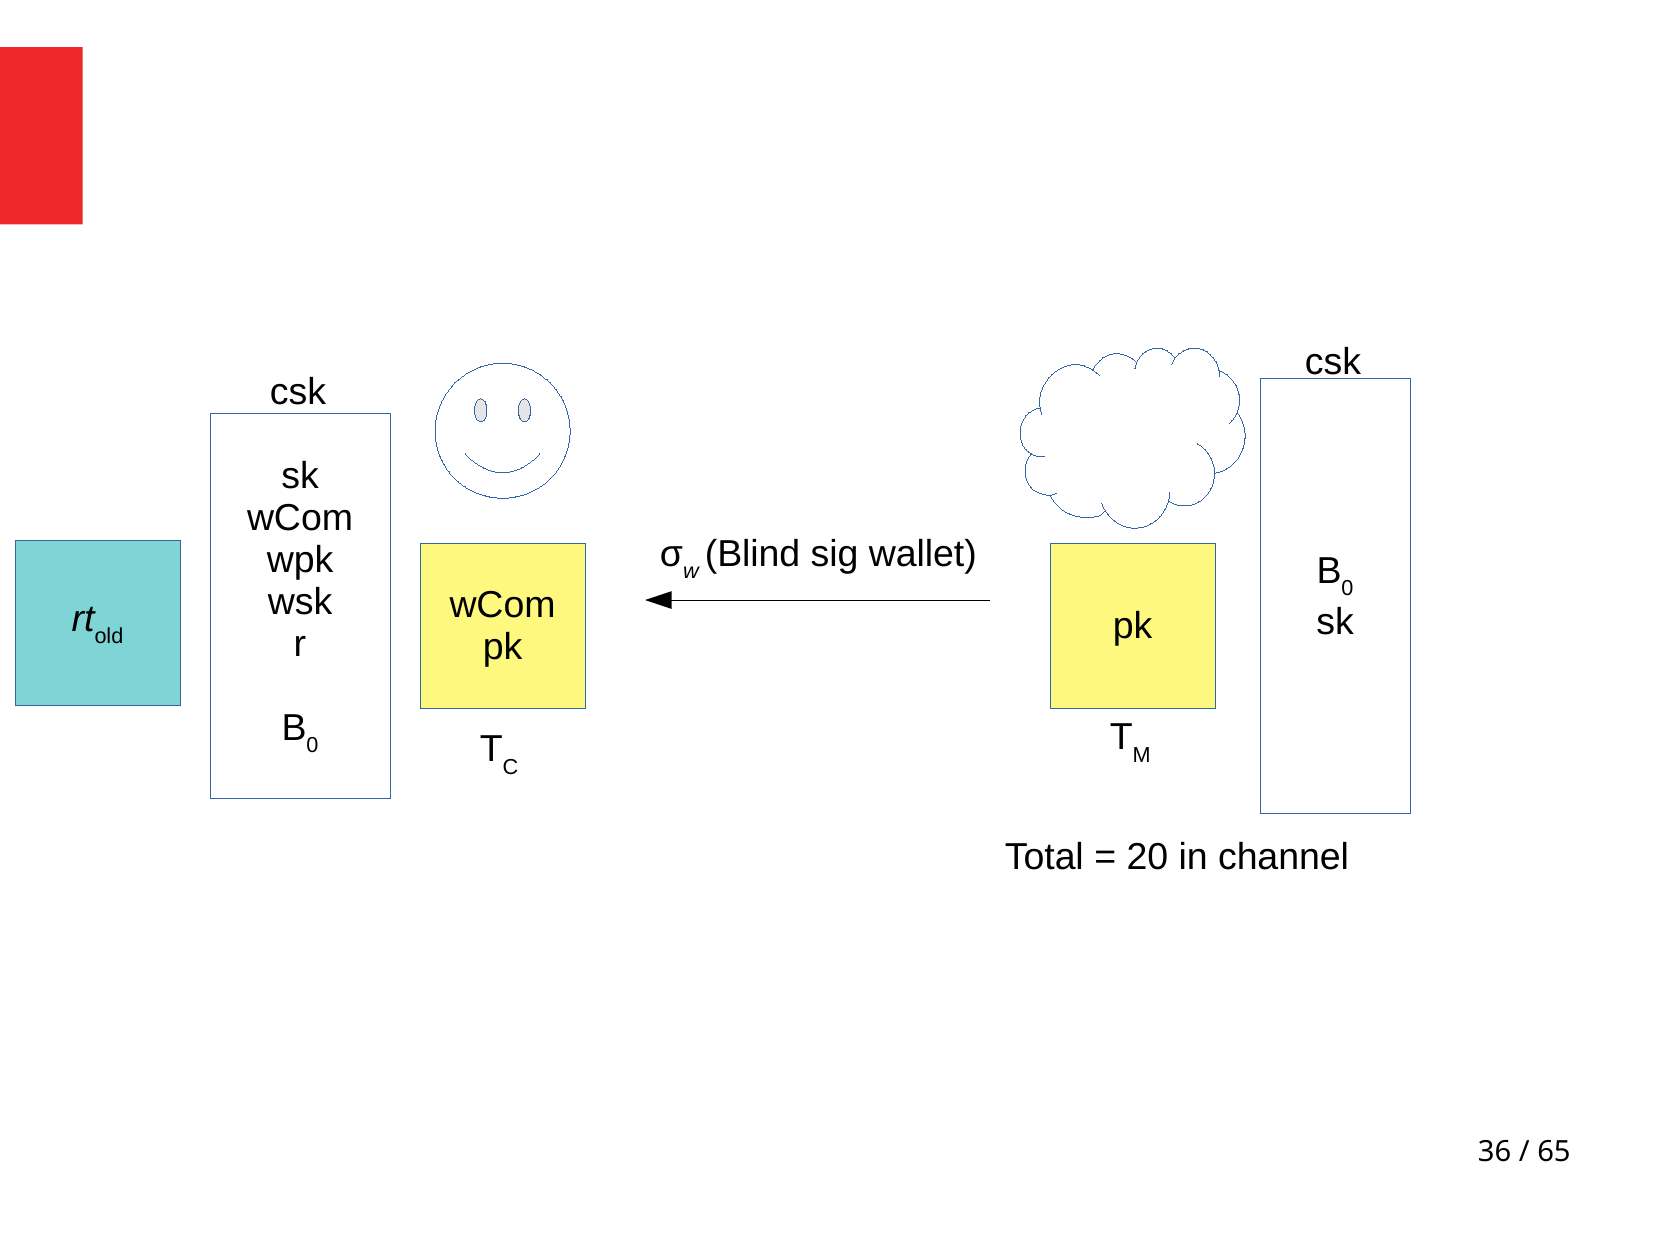

#
csk
csk
B0
sk
sk
wCom
wpk
wsk
r
B0
σw (Blind sig wallet)
rtold
wCom
pk
pk
TM
TC
Total = 20 in channel
36